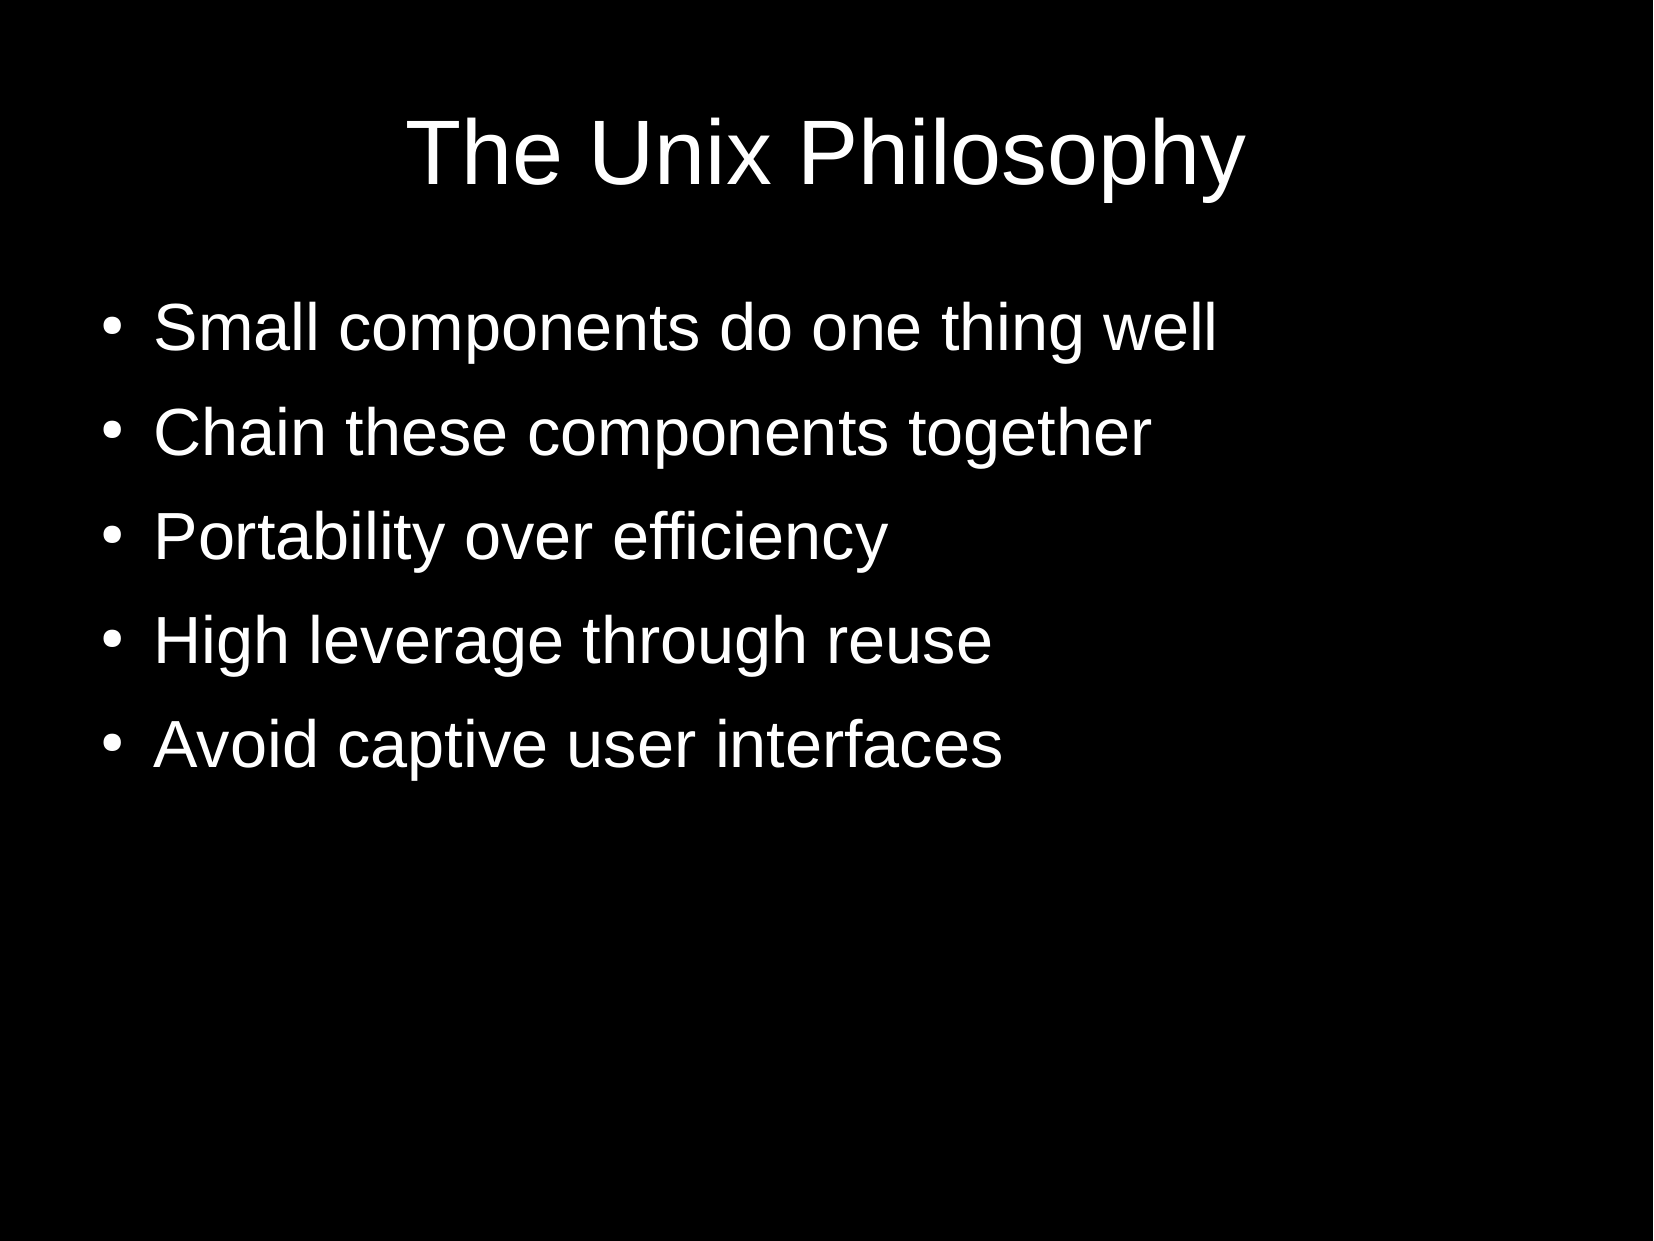

# The Unix Philosophy
Small components do one thing well
Chain these components together
Portability over efficiency
High leverage through reuse
Avoid captive user interfaces